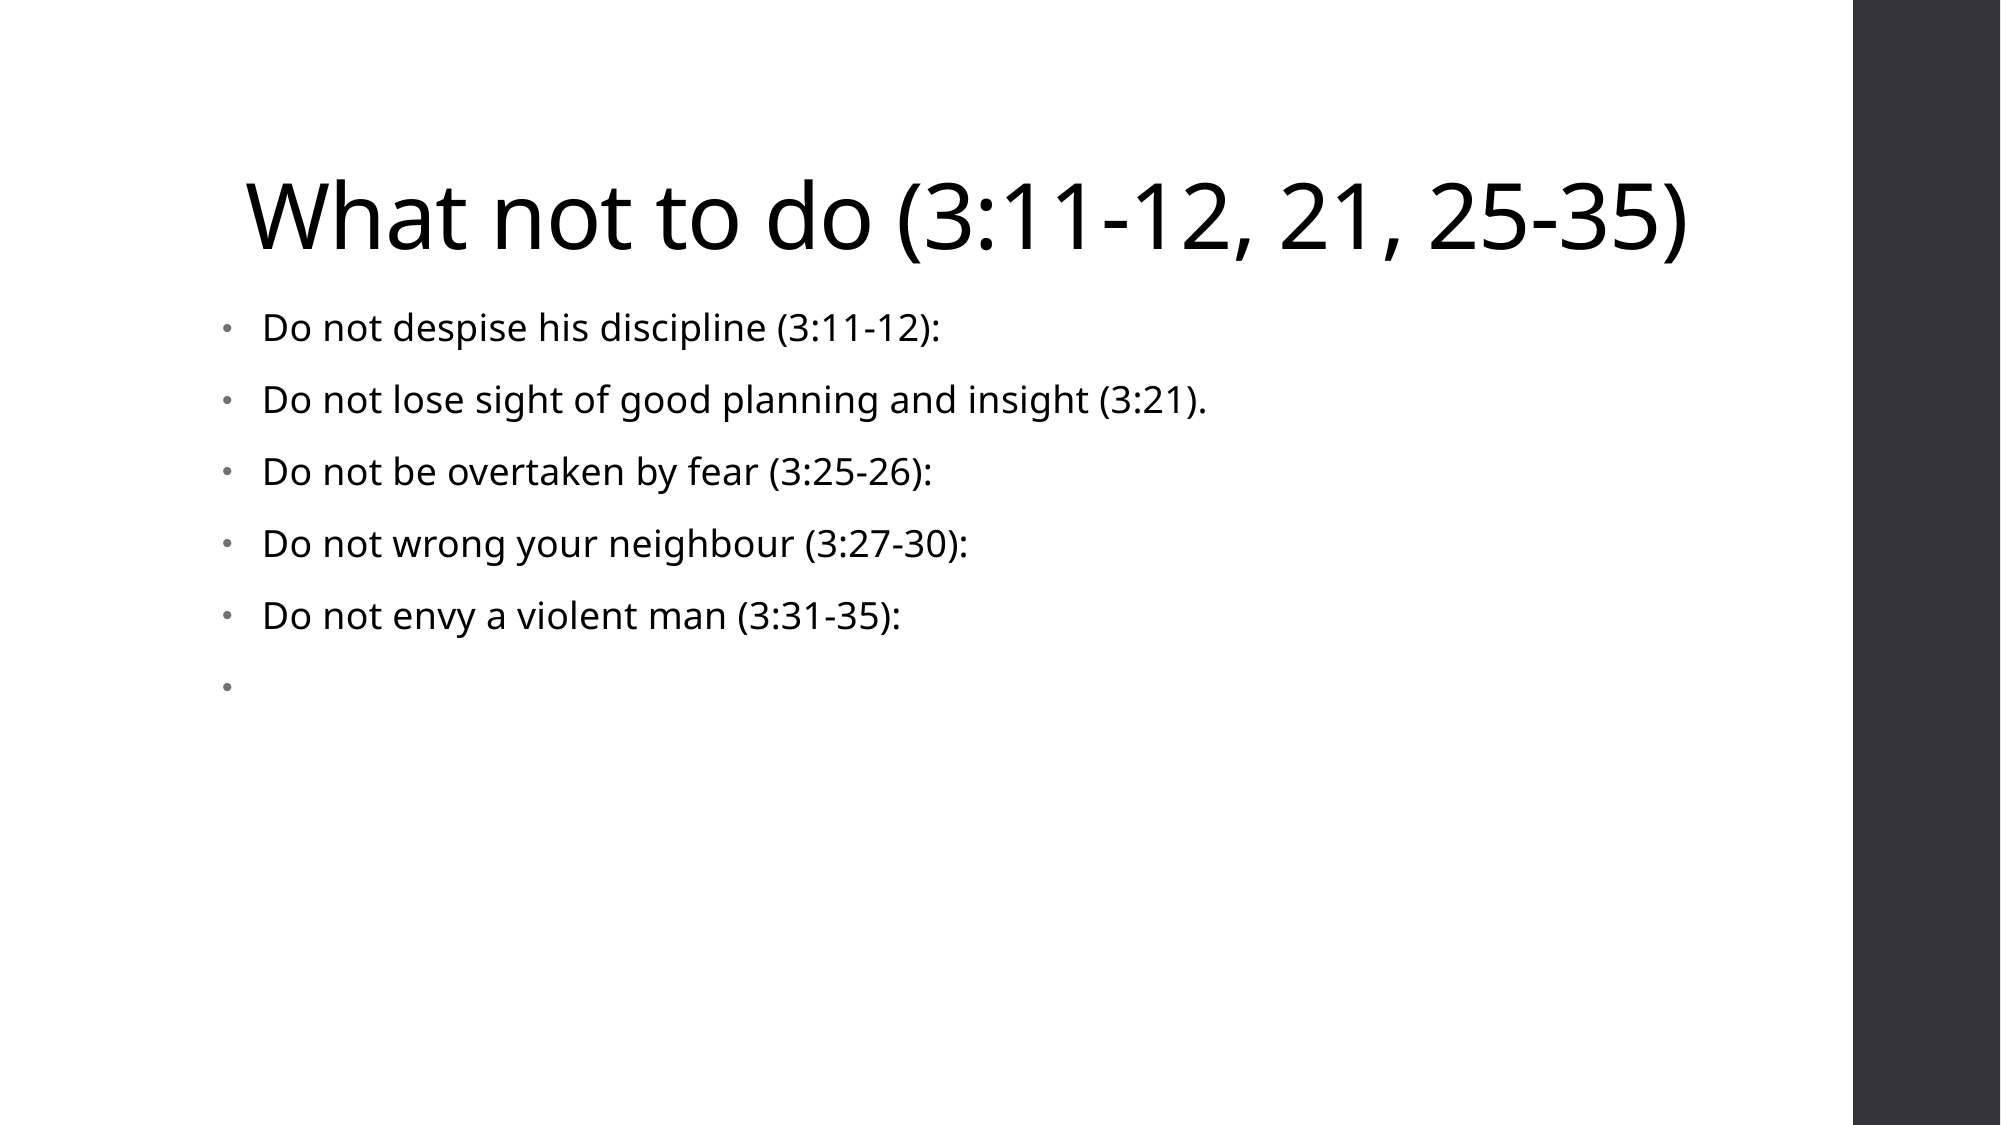

# What not to do (3:11-12, 21, 25-35)
 Do not despise his discipline (3:11-12):
 Do not lose sight of good planning and insight (3:21).
 Do not be overtaken by fear (3:25-26):
 Do not wrong your neighbour (3:27-30):
 Do not envy a violent man (3:31-35):